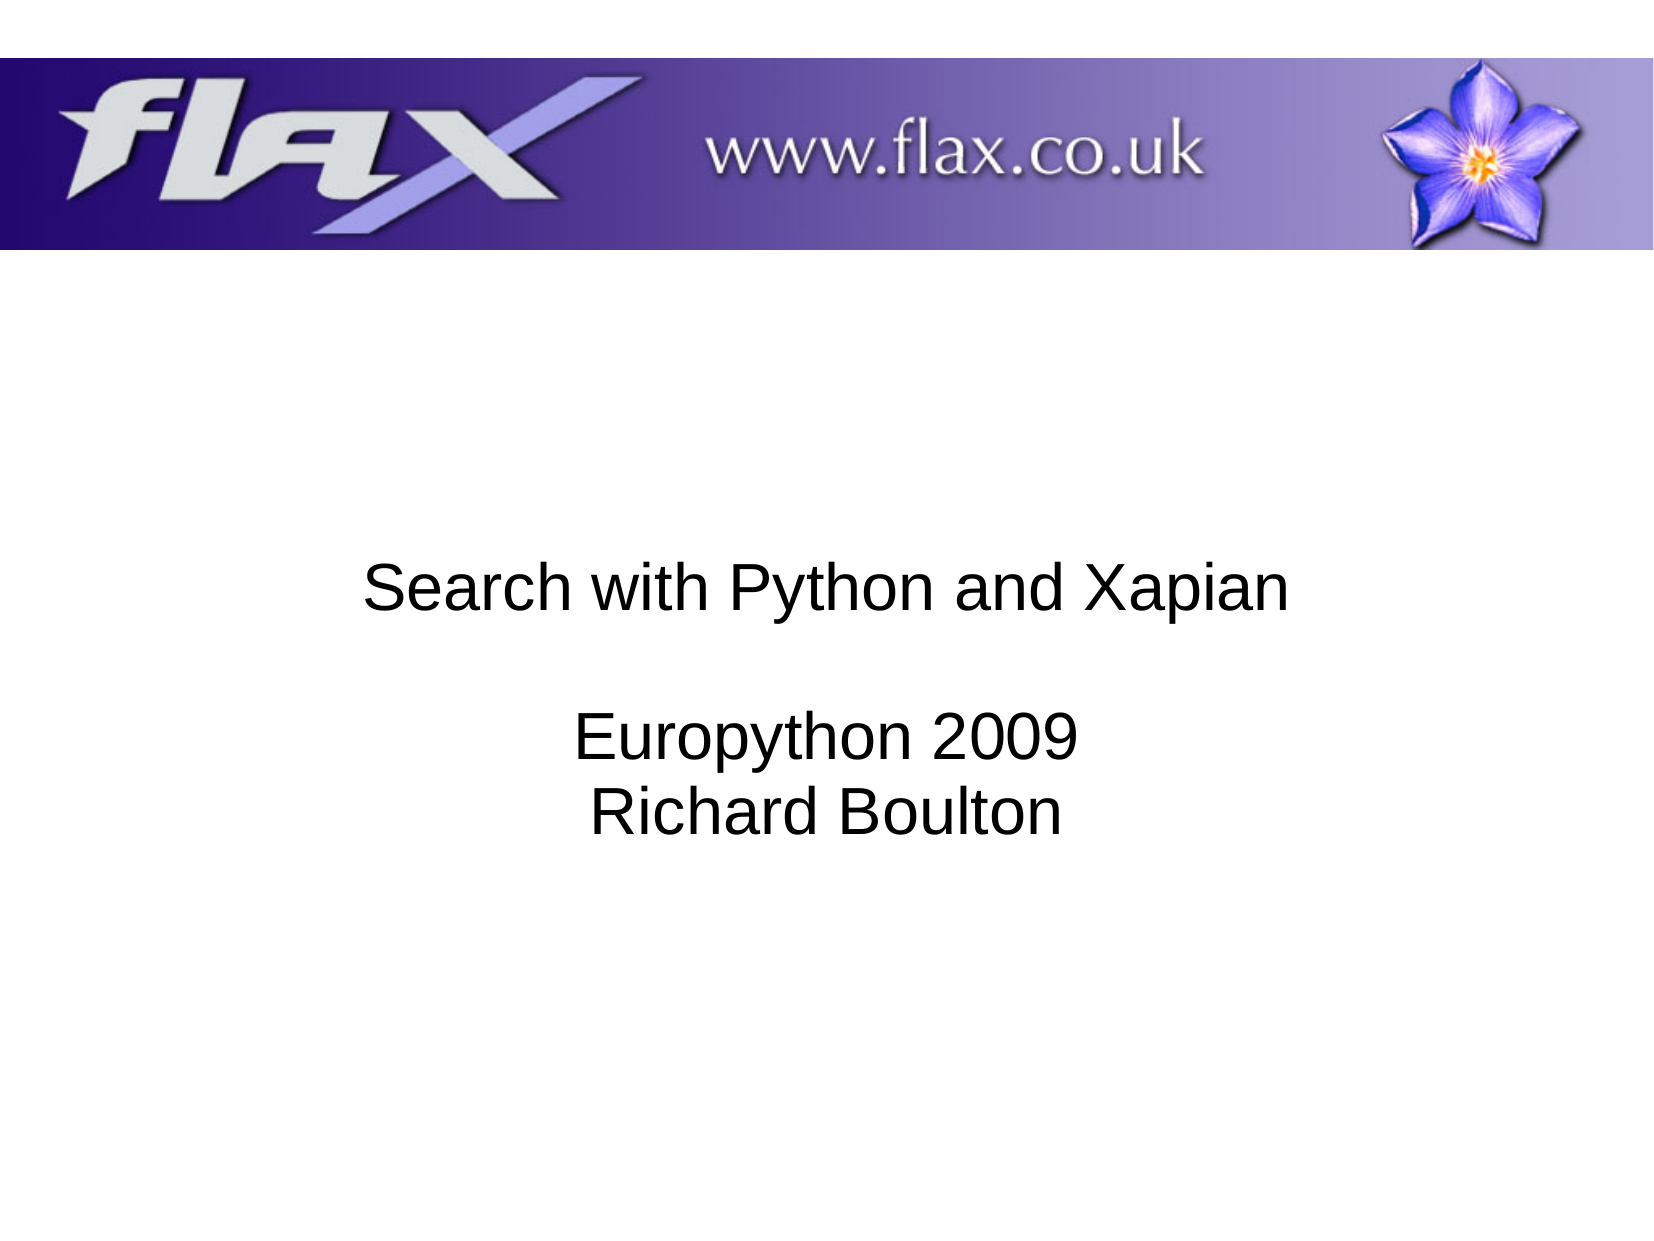

#
Search with Python and Xapian
Europython 2009
Richard Boulton